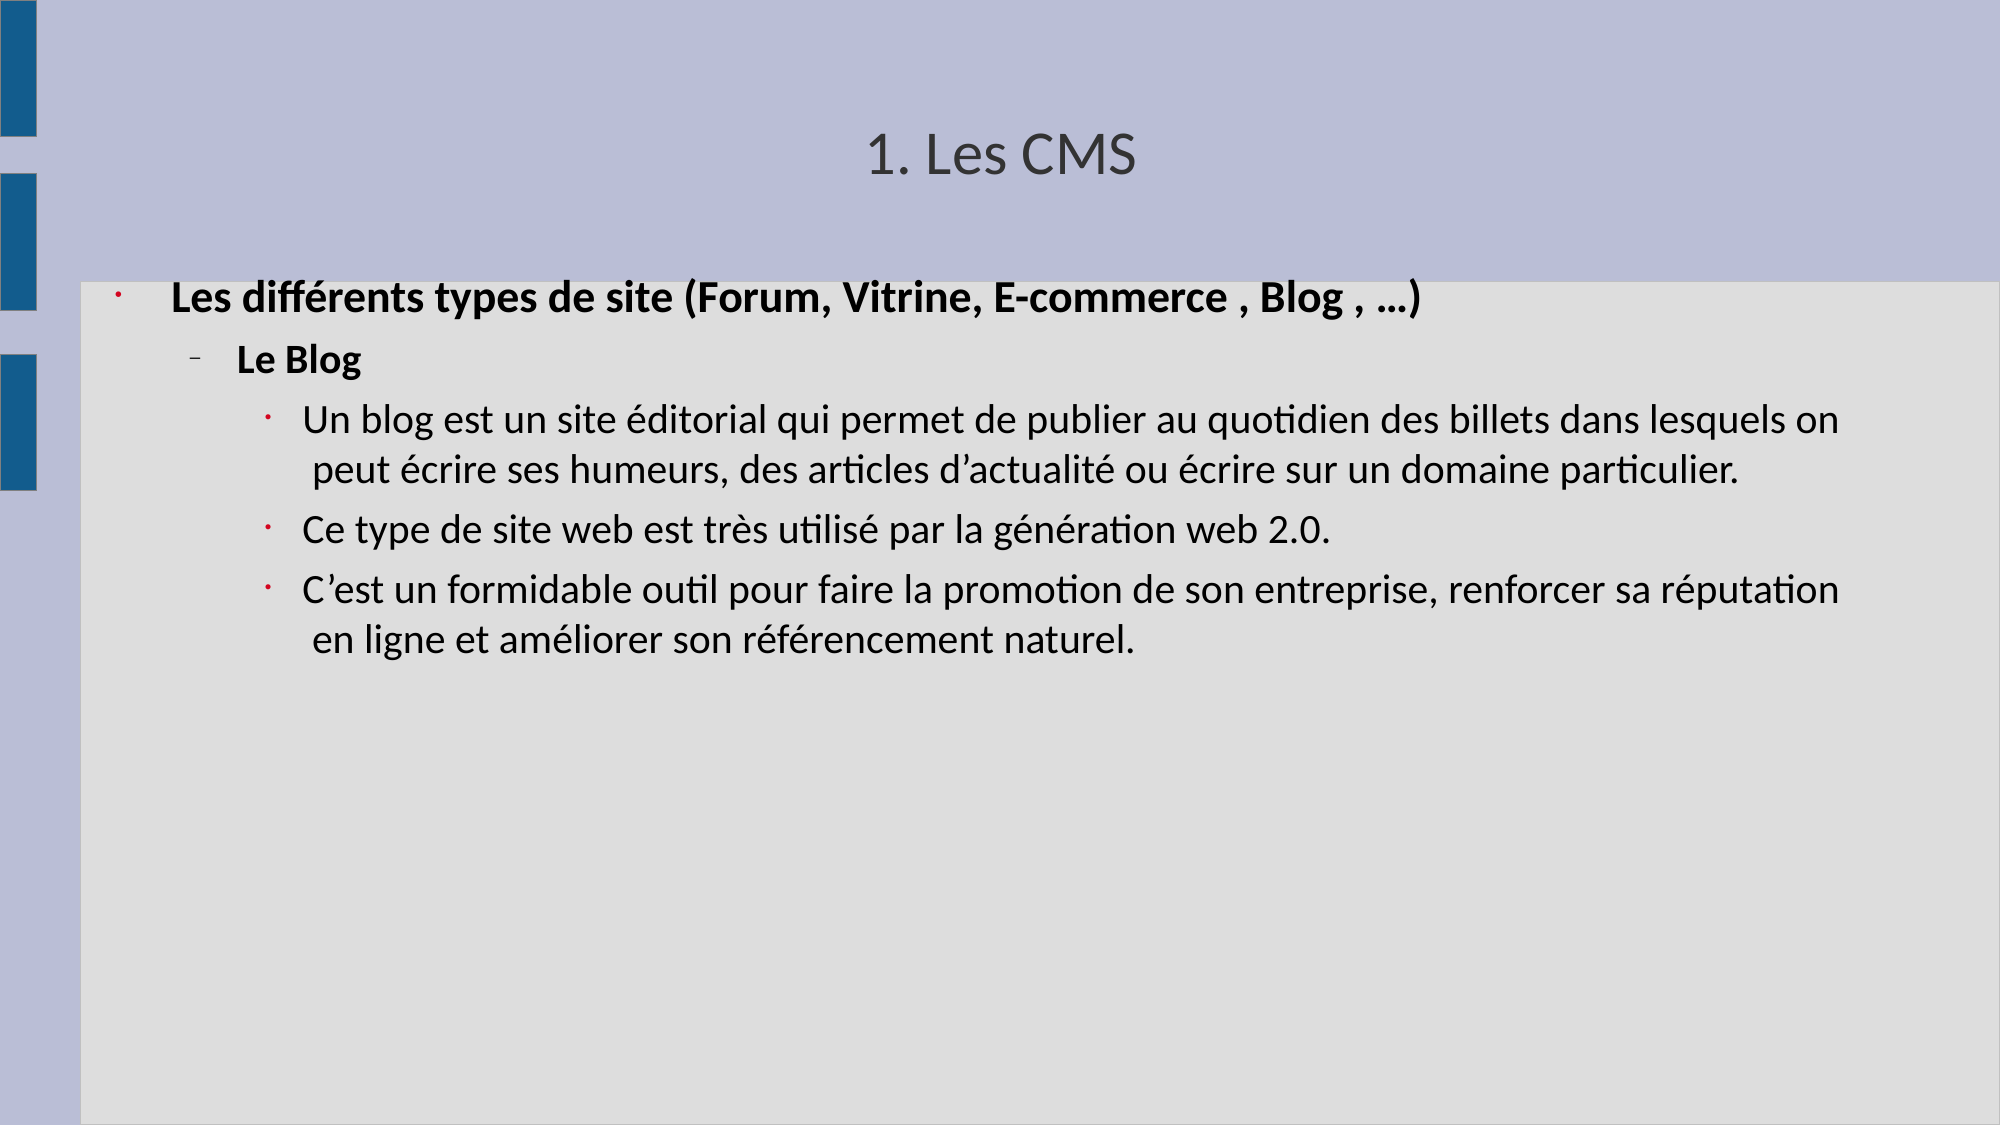

# 1. Les CMS
Les différents types de site (Forum, Vitrine, E-commerce , Blog , …)
Le Blog
Un blog est un site éditorial qui permet de publier au quotidien des billets dans lesquels on peut écrire ses humeurs, des articles d’actualité ou écrire sur un domaine particulier.
Ce type de site web est très utilisé par la génération web 2.0.
C’est un formidable outil pour faire la promotion de son entreprise, renforcer sa réputation en ligne et améliorer son référencement naturel.